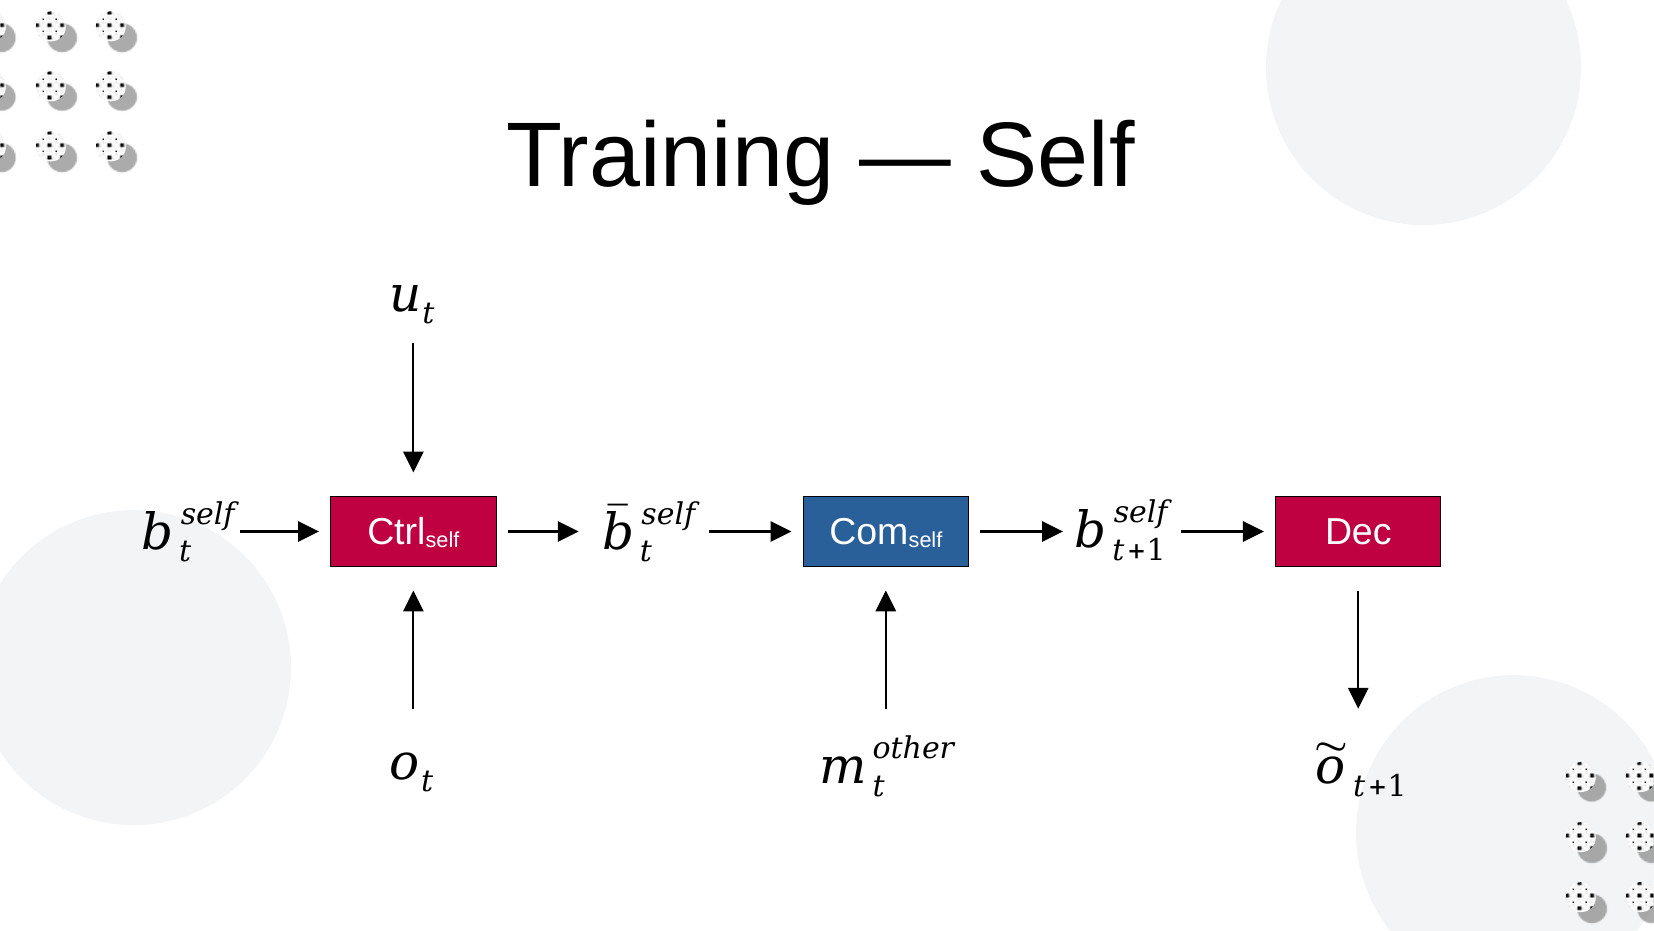

# Training — Self
Ctrlself
Comself
Dec